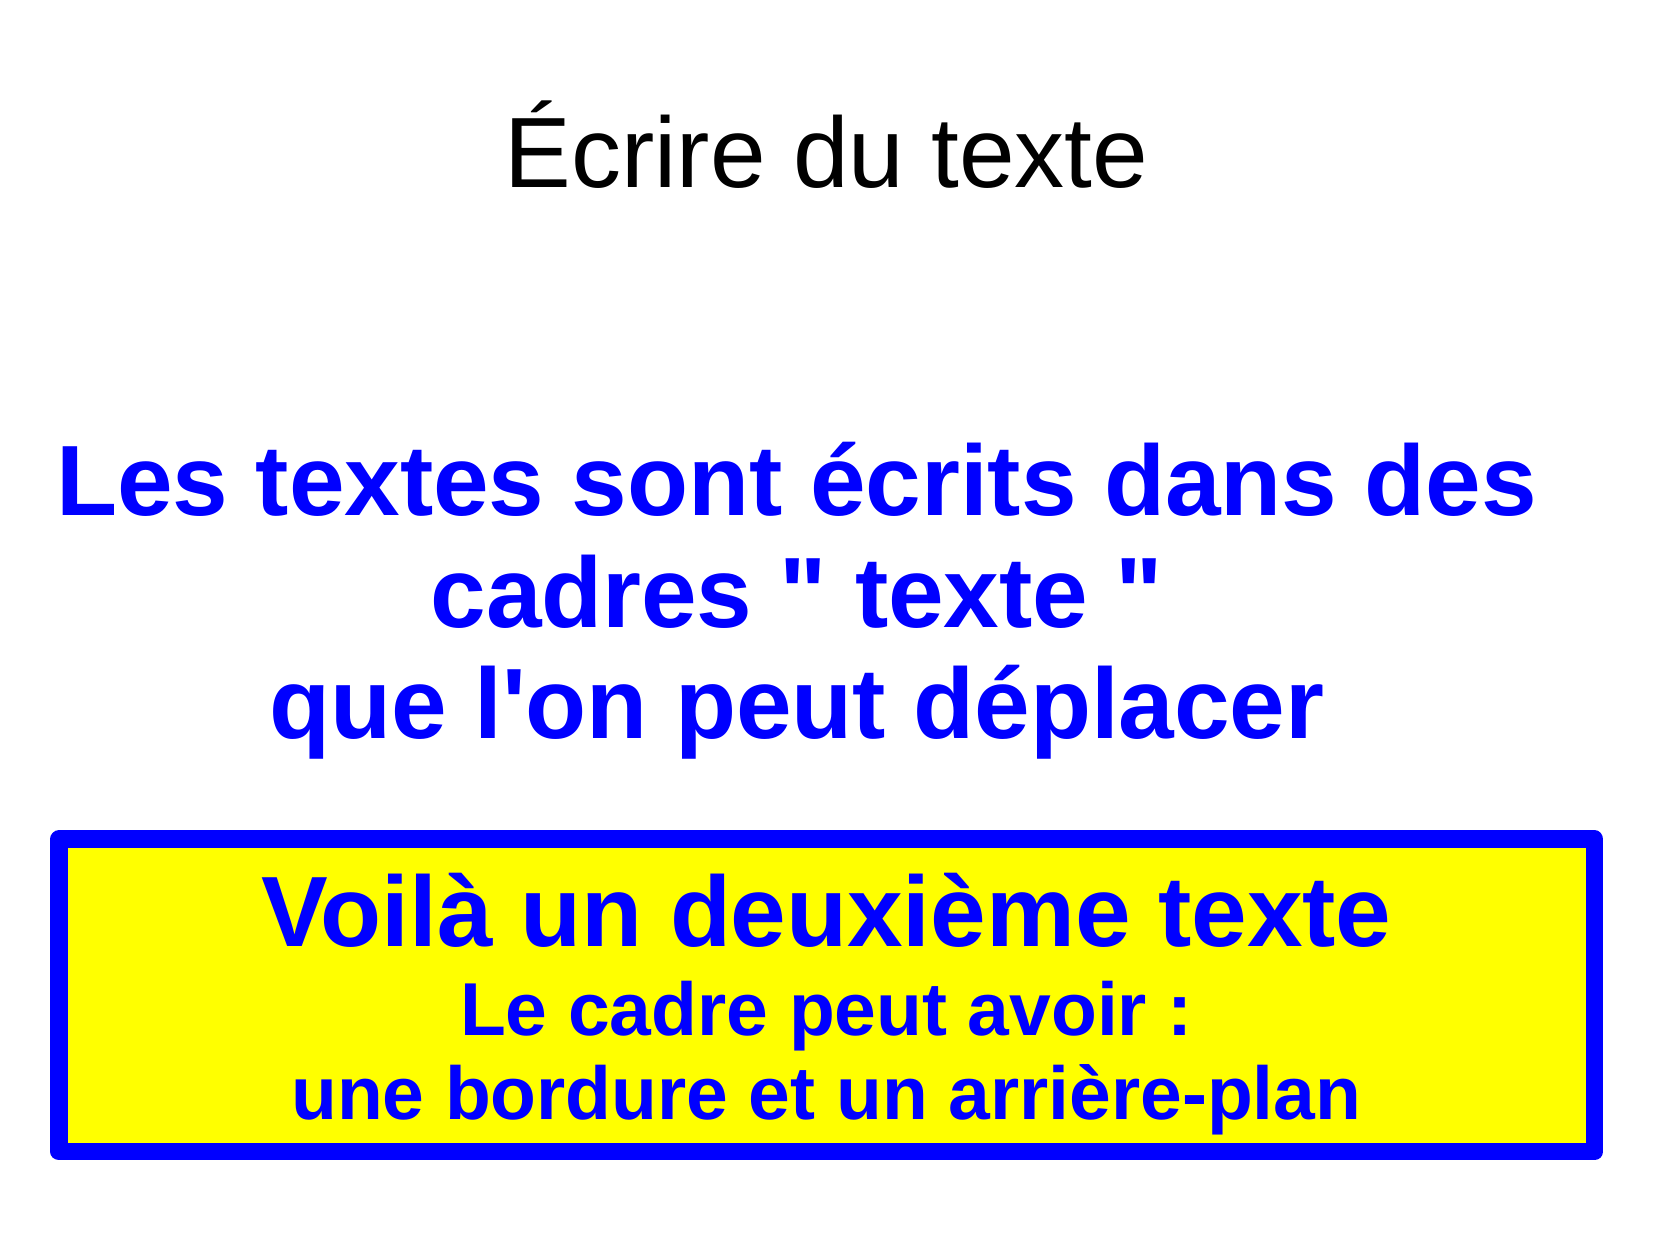

# Écrire du texte
Les textes sont écrits dans des cadres " texte "
que l'on peut déplacer
Voilà un deuxième texte
Le cadre peut avoir :
une bordure et un arrière-plan